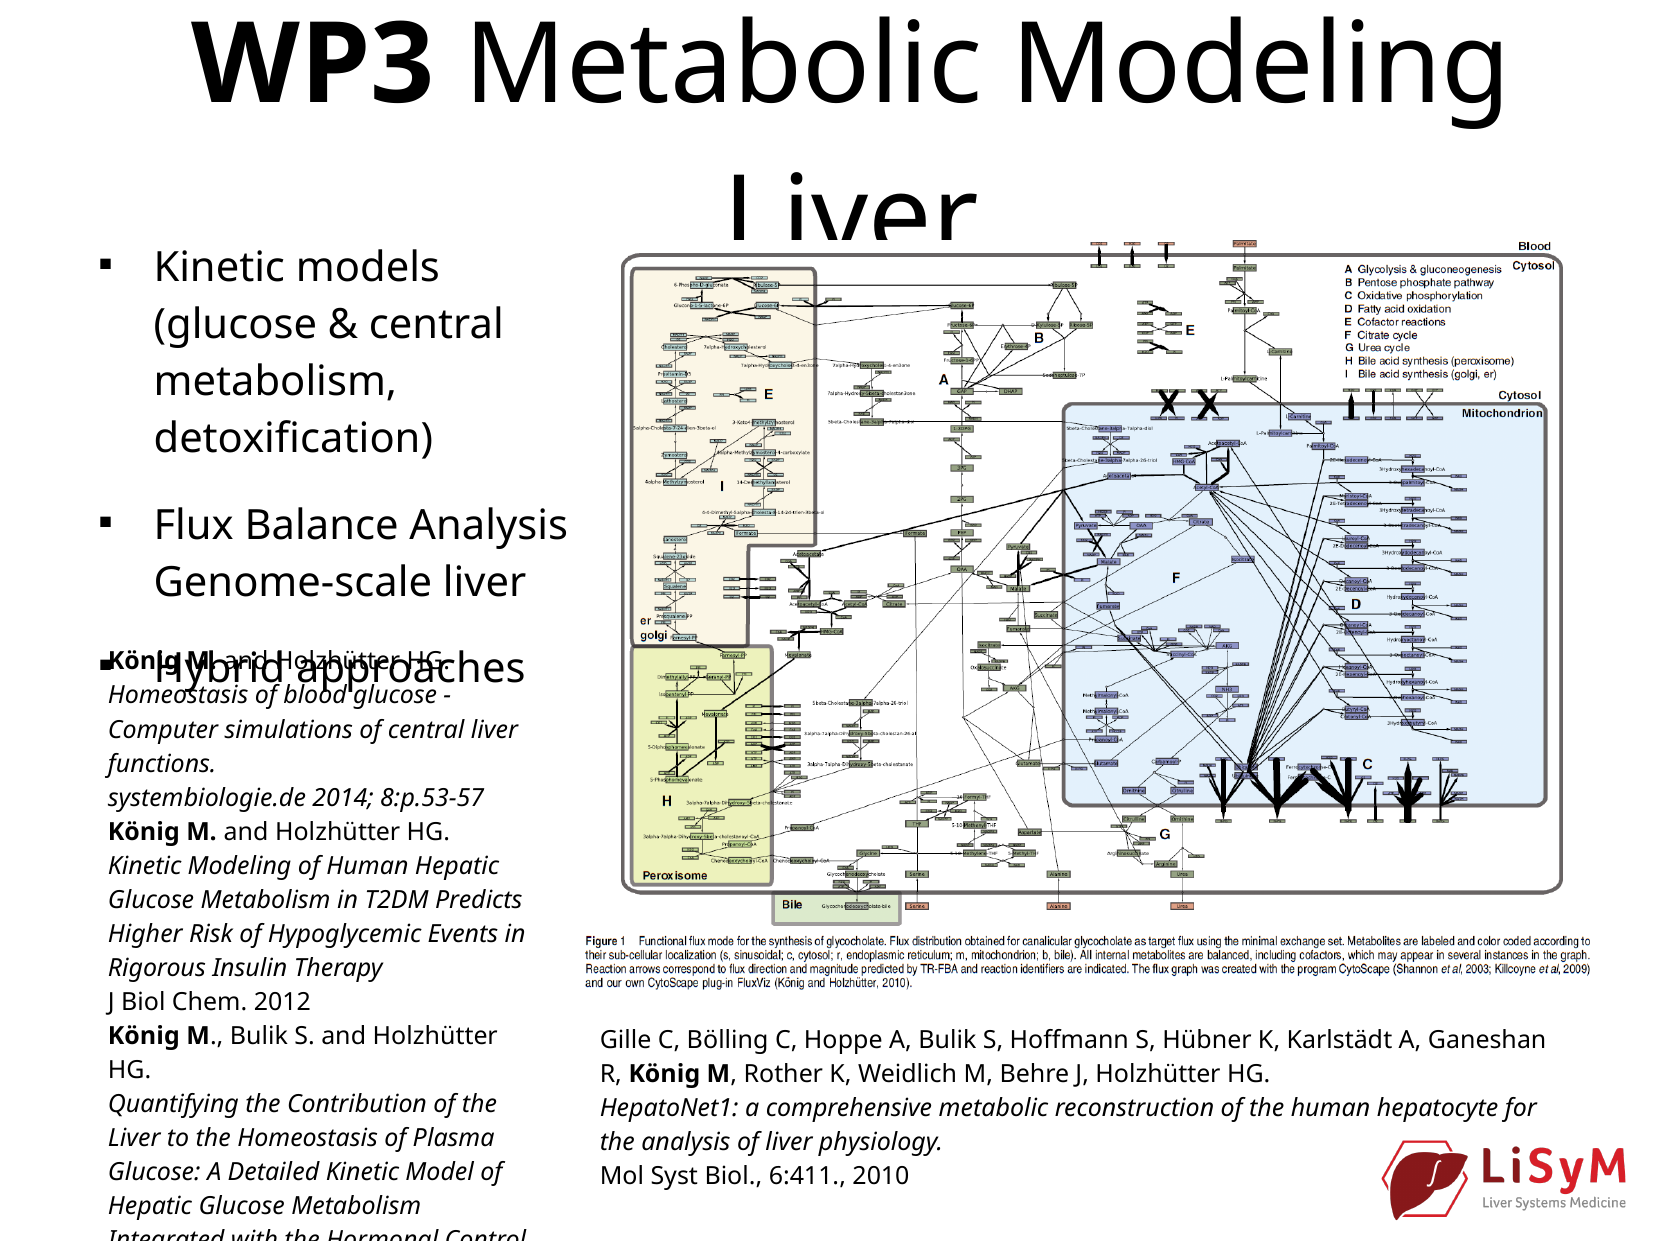

# WP3 Metabolic Modeling Liver
Kinetic models
(glucose & central metabolism, detoxification)
Flux Balance Analysis Genome-scale liver
Hybrid approaches
König M. and Holzhütter HG.
Homeostasis of blood glucose - Computer simulations of central liver functions.
systembiologie.de 2014; 8:p.53-57
König M. and Holzhütter HG.
Kinetic Modeling of Human Hepatic Glucose Metabolism in T2DM Predicts Higher Risk of Hypoglycemic Events in Rigorous Insulin Therapy
J Biol Chem. 2012
König M., Bulik S. and Holzhütter HG.
Quantifying the Contribution of the Liver to the Homeostasis of Plasma Glucose: A Detailed Kinetic Model of Hepatic Glucose Metabolism Integrated with the Hormonal Control by Insulin, Glucagon and Epinephrine
PLoS Comput Biol. 2012
Gille C, Bölling C, Hoppe A, Bulik S, Hoffmann S, Hübner K, Karlstädt A, Ganeshan R, König M, Rother K, Weidlich M, Behre J, Holzhütter HG.
HepatoNet1: a comprehensive metabolic reconstruction of the human hepatocyte for the analysis of liver physiology.
Mol Syst Biol., 6:411., 2010